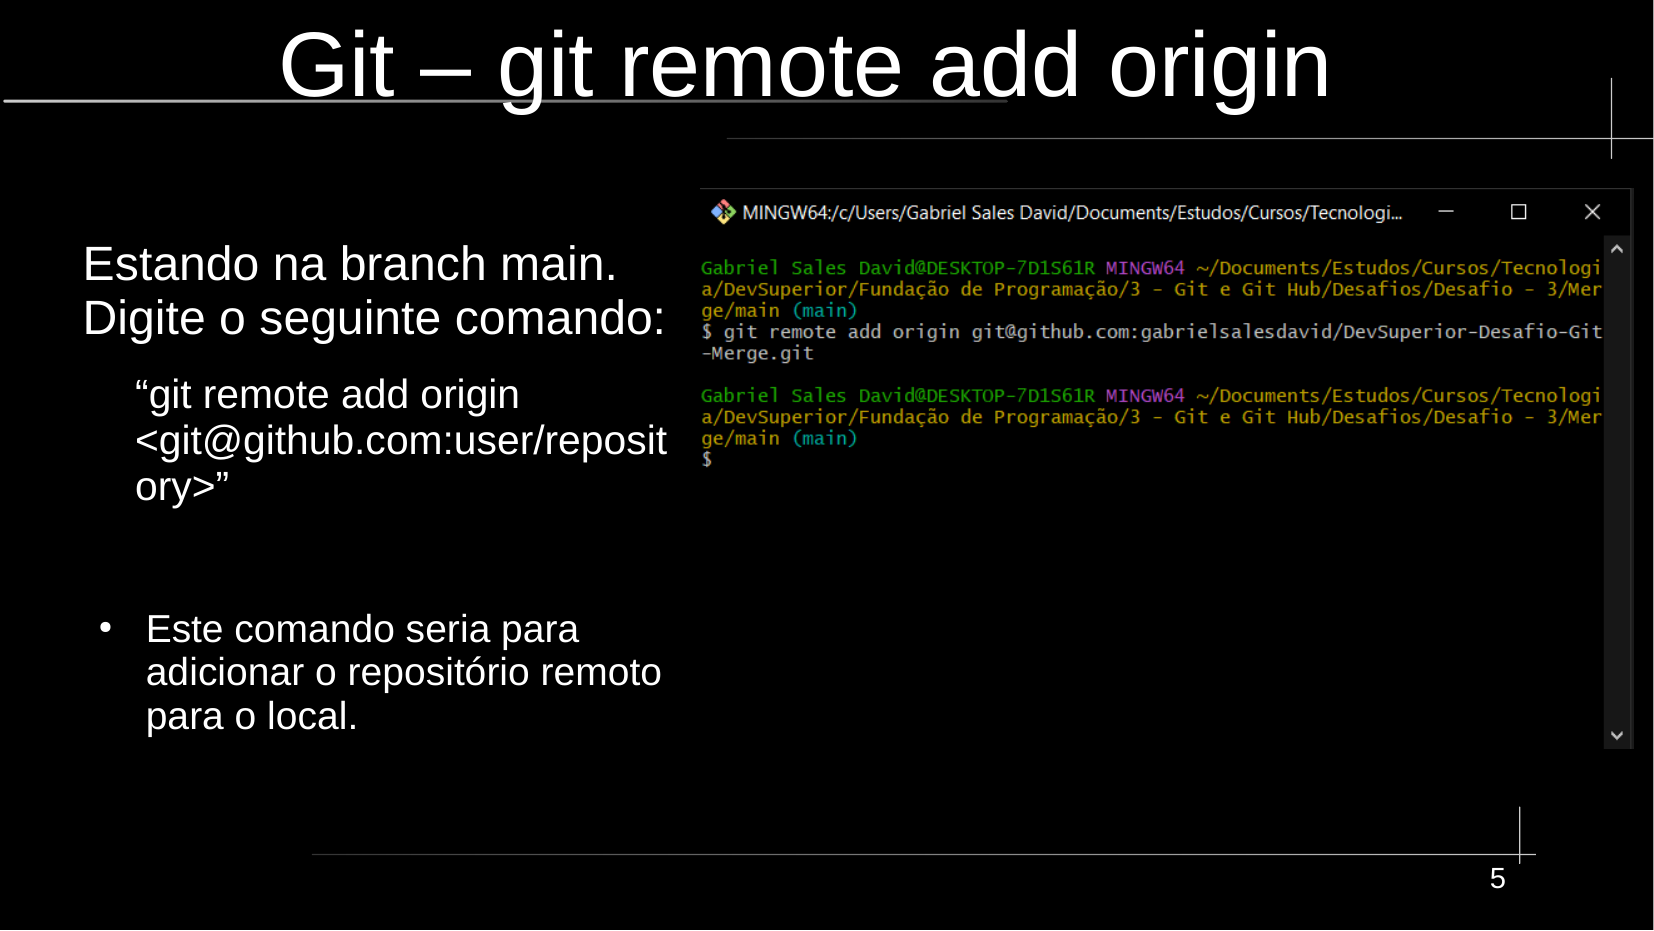

# Git – git remote add origin
Estando na branch main. Digite o seguinte comando:
“git remote add origin <git@github.com:user/repository>”
Este comando seria para adicionar o repositório remoto para o local.
5